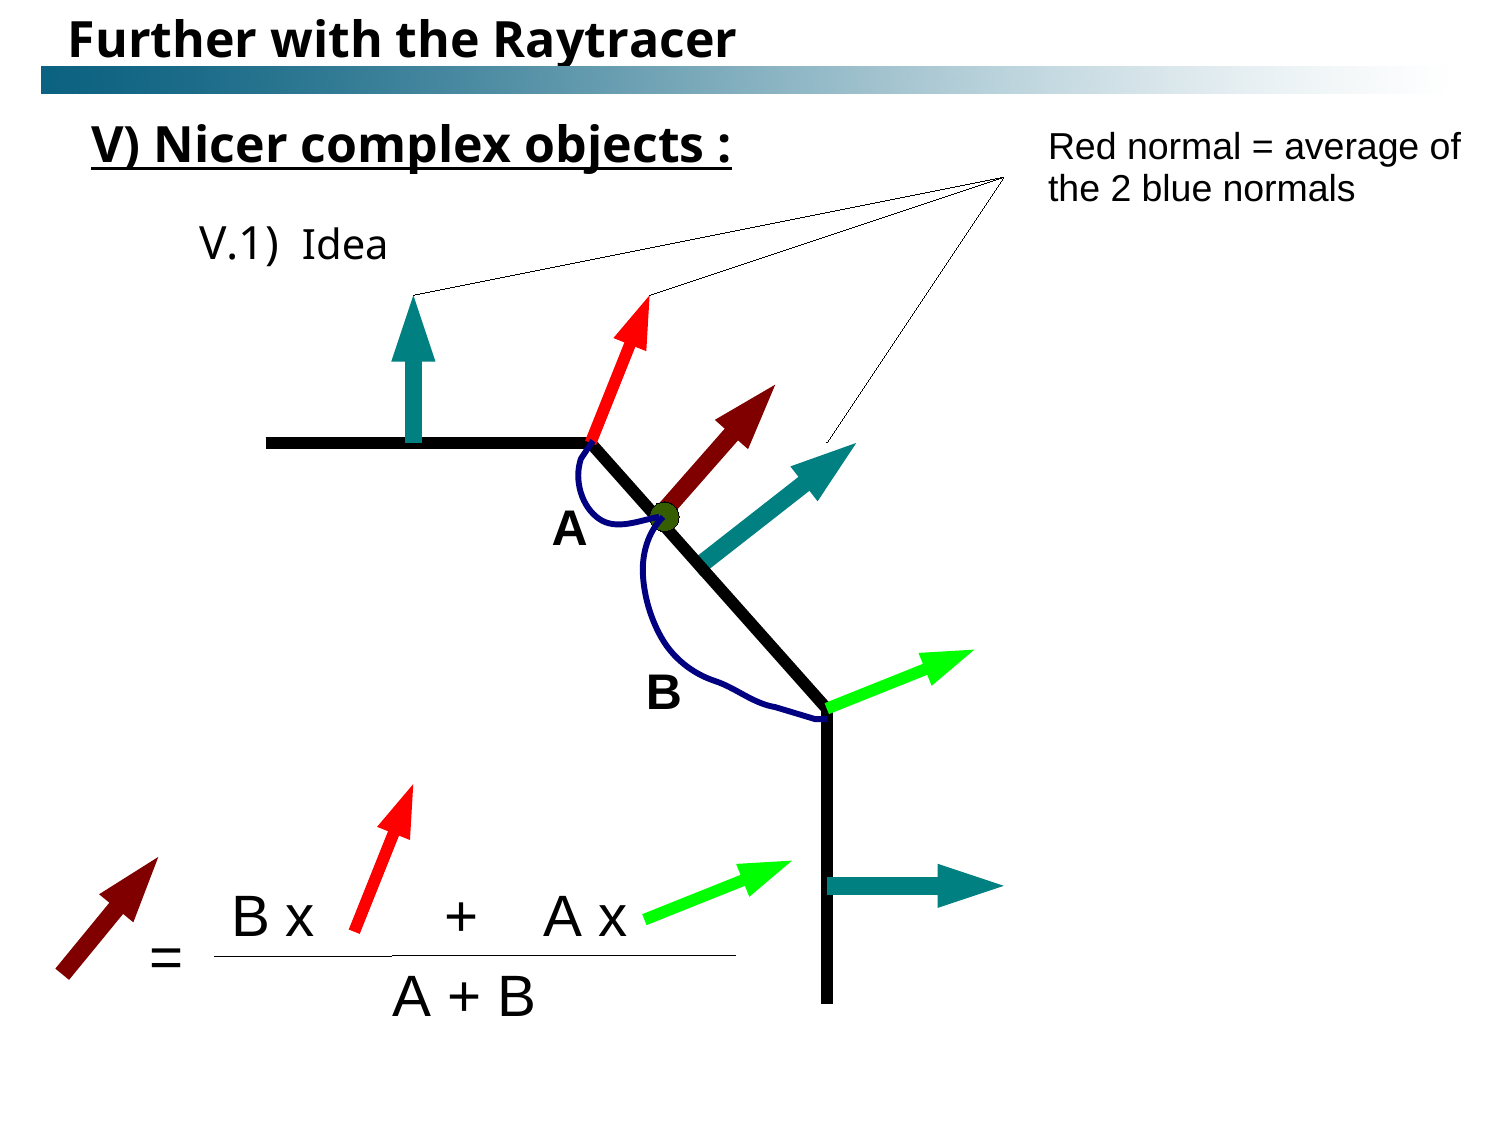

# Further with the Raytracer
V) Nicer complex objects :
Red normal = average of the 2 blue normals
V.1) Idea
A
B
 B x + A x
=
A + B